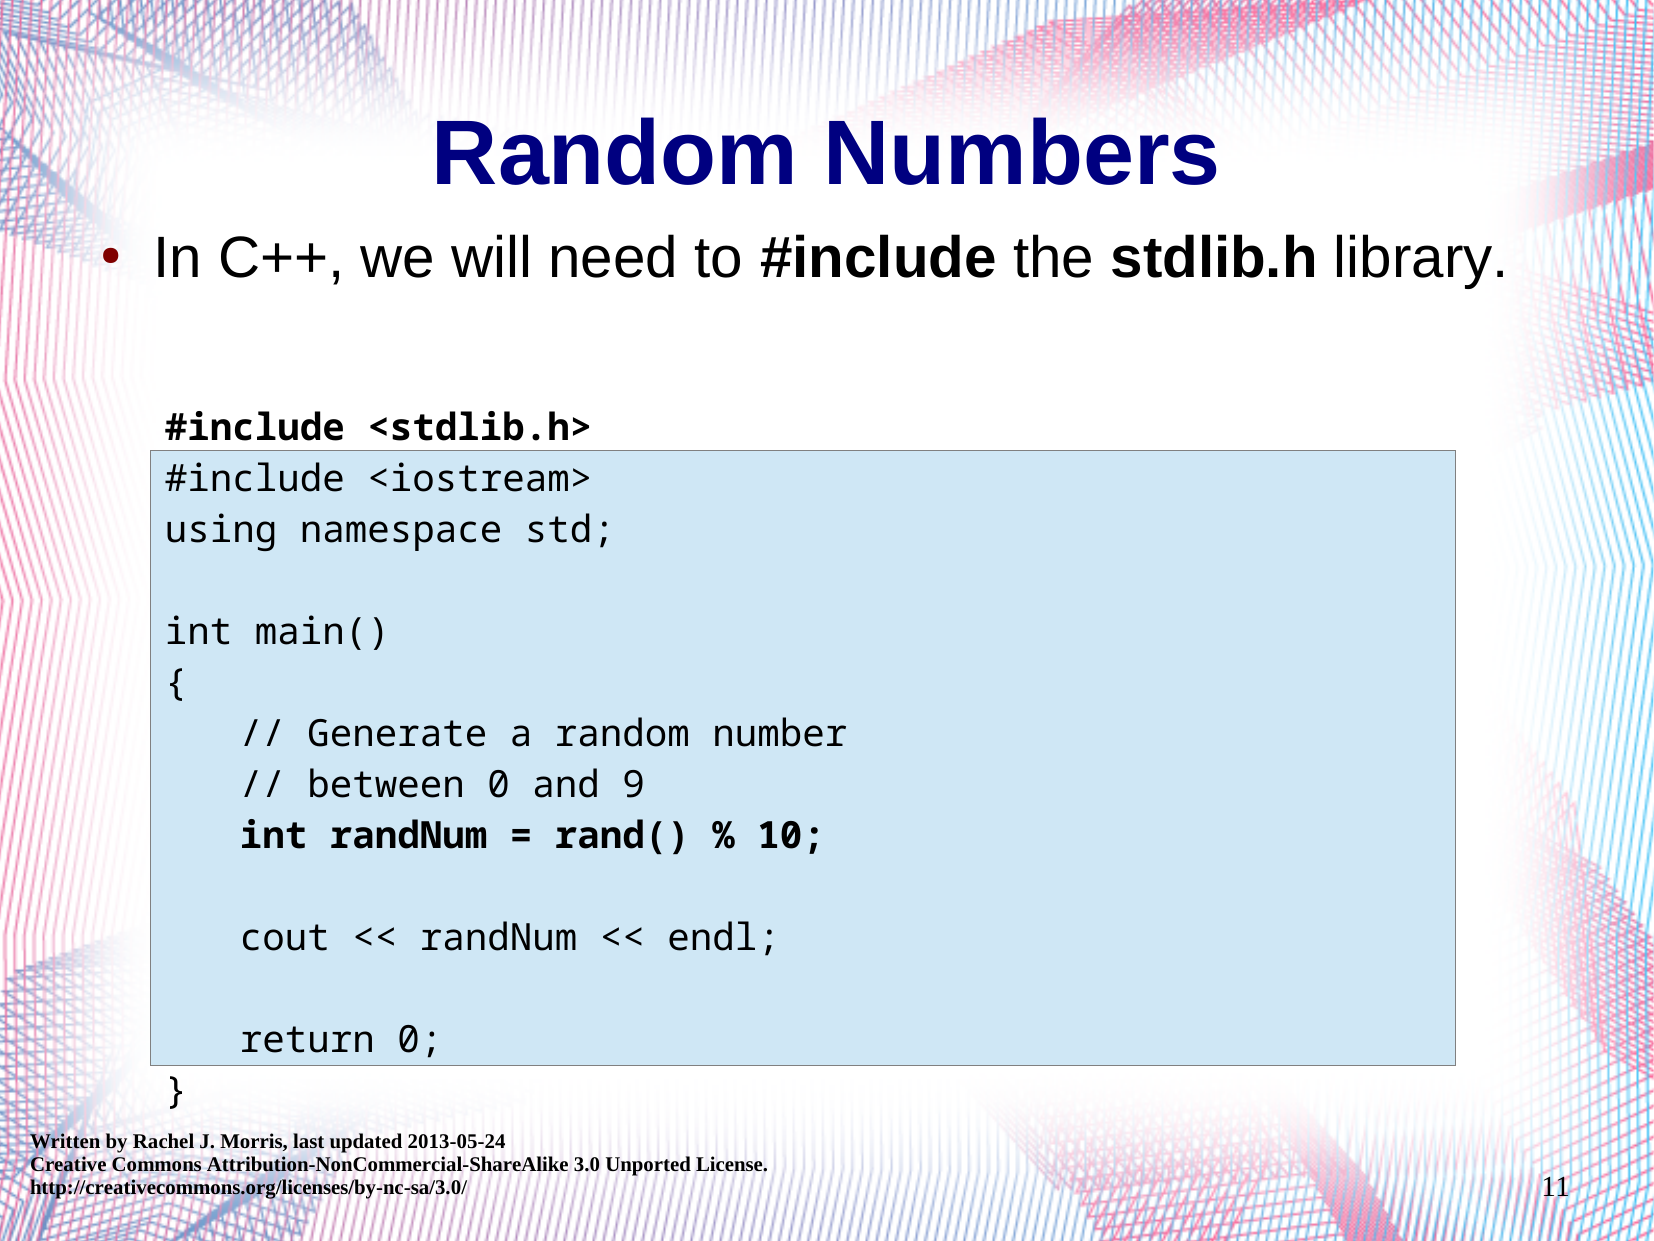

# Random Numbers
In C++, we will need to #include the stdlib.h library.
#include <stdlib.h>
#include <iostream>
using namespace std;
int main()
{
	// Generate a random number
	// between 0 and 9
	int randNum = rand() % 10;
	cout << randNum << endl;
	return 0;
}
11